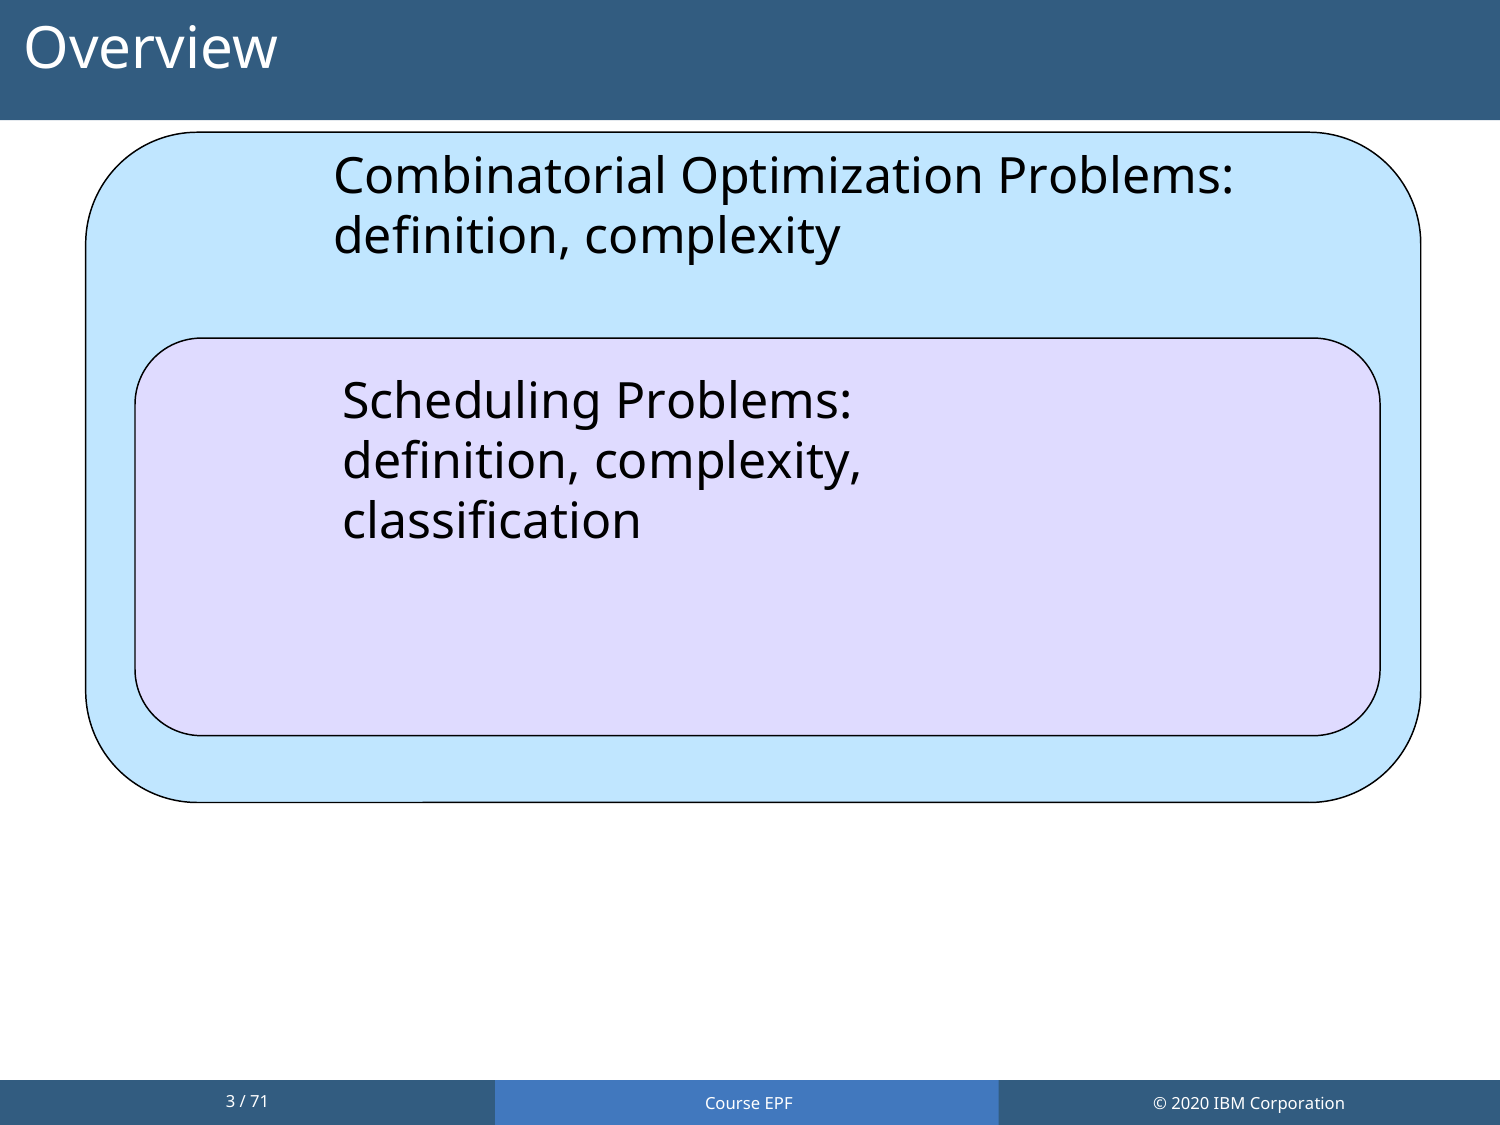

# Overview
Combinatorial Optimization Problems:
definition, complexity
Scheduling Problems:
definition, complexity,
classification